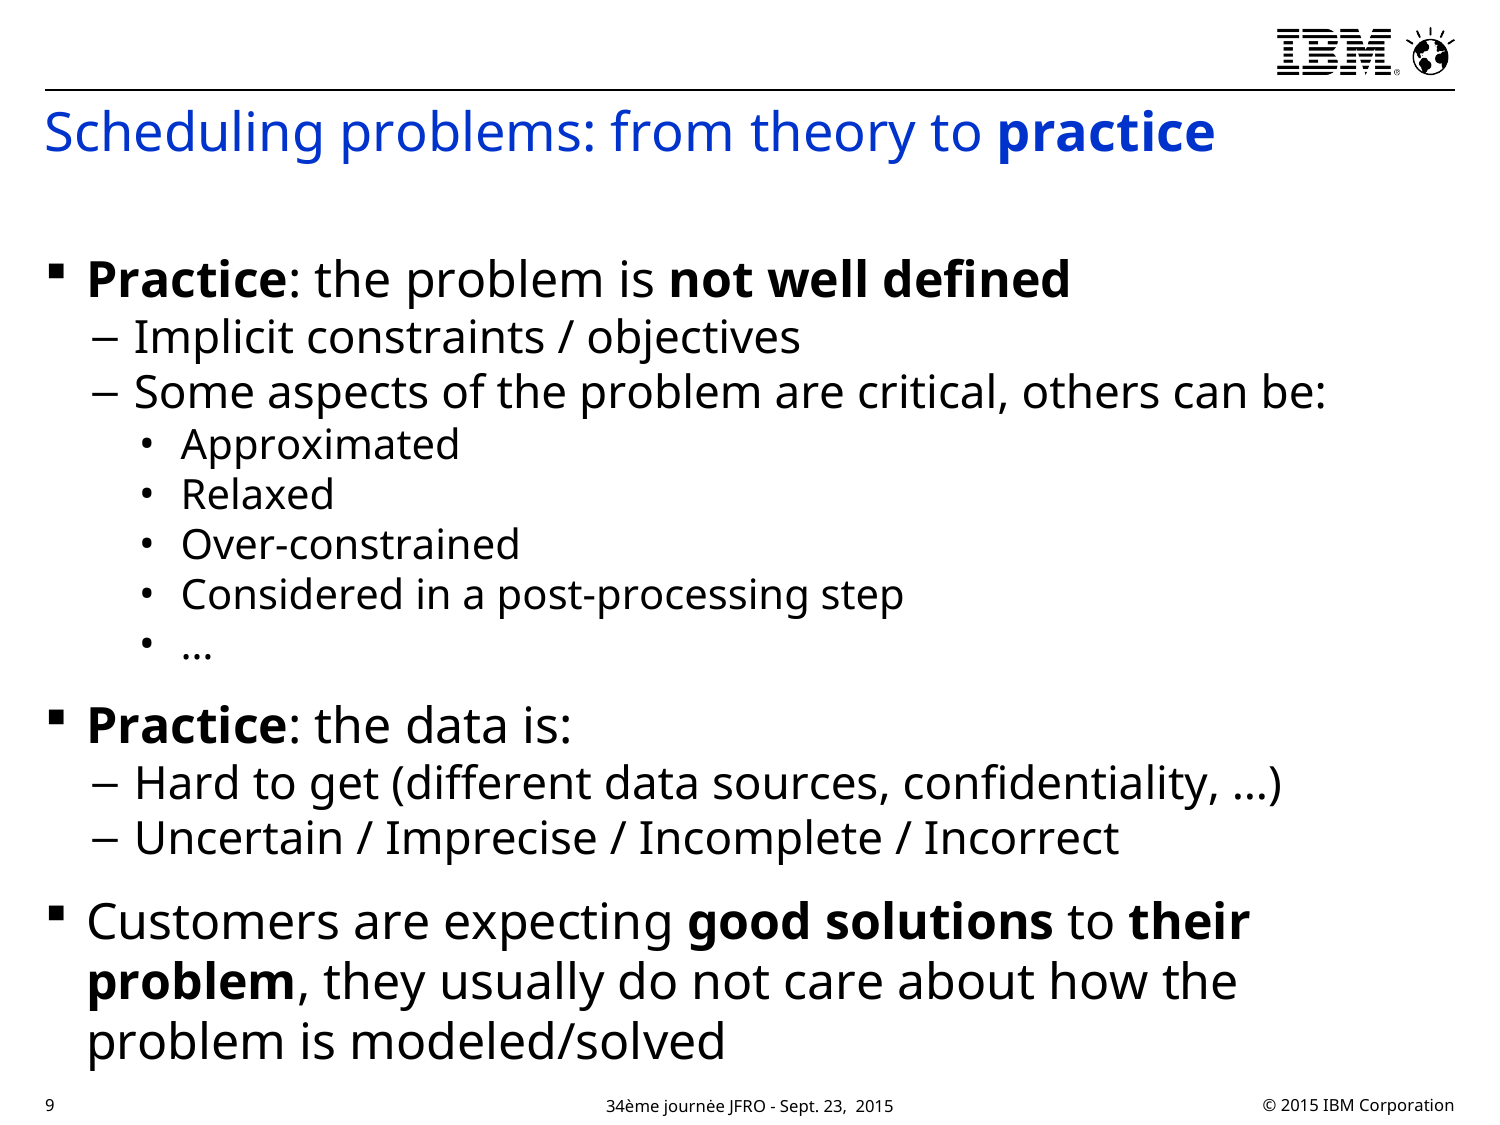

# Scheduling problems: from theory to practice
Practice: the problem is not well defined
Implicit constraints / objectives
Some aspects of the problem are critical, others can be:
Approximated
Relaxed
Over-constrained
Considered in a post-processing step
…
Practice: the data is:
Hard to get (different data sources, confidentiality, …)
Uncertain / Imprecise / Incomplete / Incorrect
Customers are expecting good solutions to their problem, they usually do not care about how the problem is modeled/solved
9